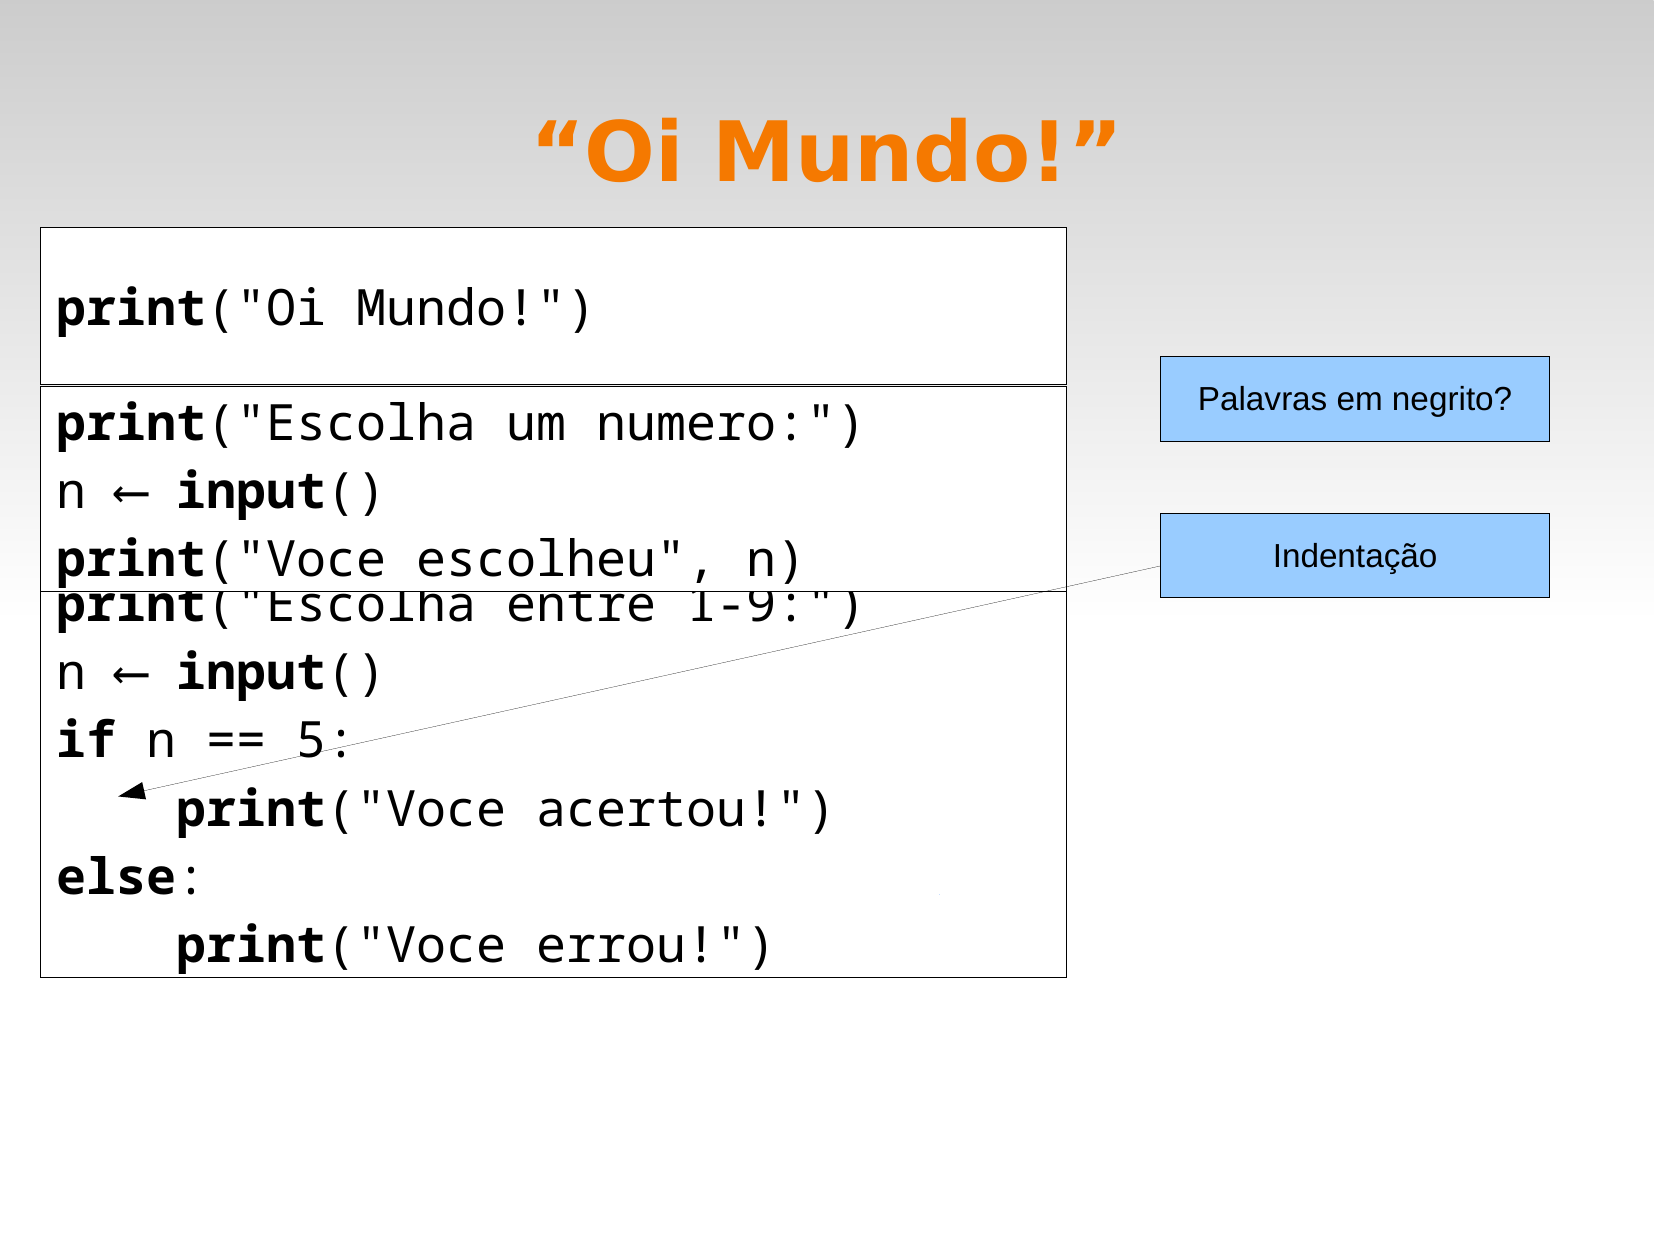

# “Oi Mundo!”
escreva("Oi Mundo!")
print("Oi Mundo!")
Palavras em negrito?
escreva("Escolha um numero:")
n ⟵ leia()
escreva("Voce escolheu", n)
print("Escolha um numero:")
n ⟵ input()
print("Voce escolheu", n)
Indentação
escreva("Escolha entre 1-9:")
n ⟵ leia()
se n == 5:
 escreva("Voce acertou!")
senao:
 escreva("Voce errou!")
print("Escolha entre 1-9:")
n ⟵ input()
if n == 5:
 print("Voce acertou!")
else:
 print("Voce errou!")